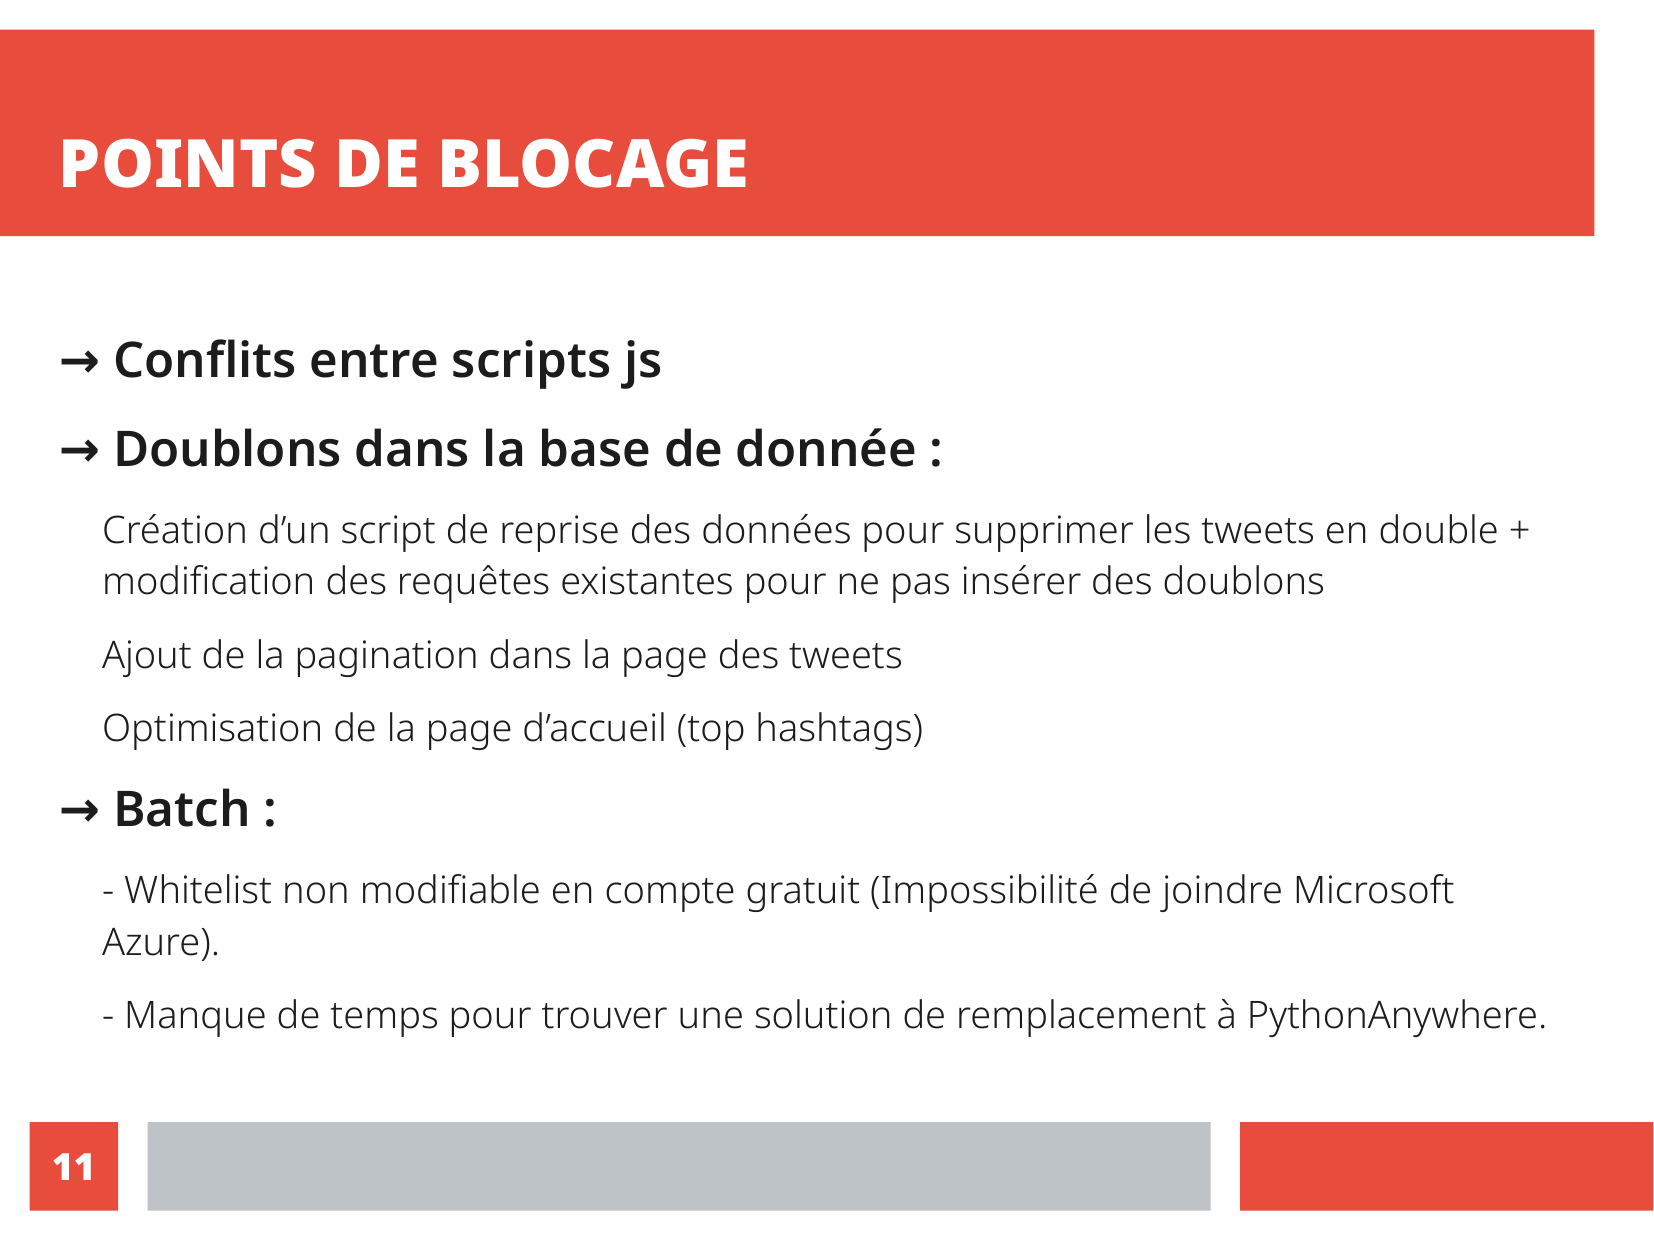

# POINTS DE BLOCAGE
→ Conflits entre scripts js
→ Doublons dans la base de donnée :
Création d’un script de reprise des données pour supprimer les tweets en double + modification des requêtes existantes pour ne pas insérer des doublons
Ajout de la pagination dans la page des tweets
Optimisation de la page d’accueil (top hashtags)
→ Batch :
- Whitelist non modifiable en compte gratuit (Impossibilité de joindre Microsoft Azure).
- Manque de temps pour trouver une solution de remplacement à PythonAnywhere.
11